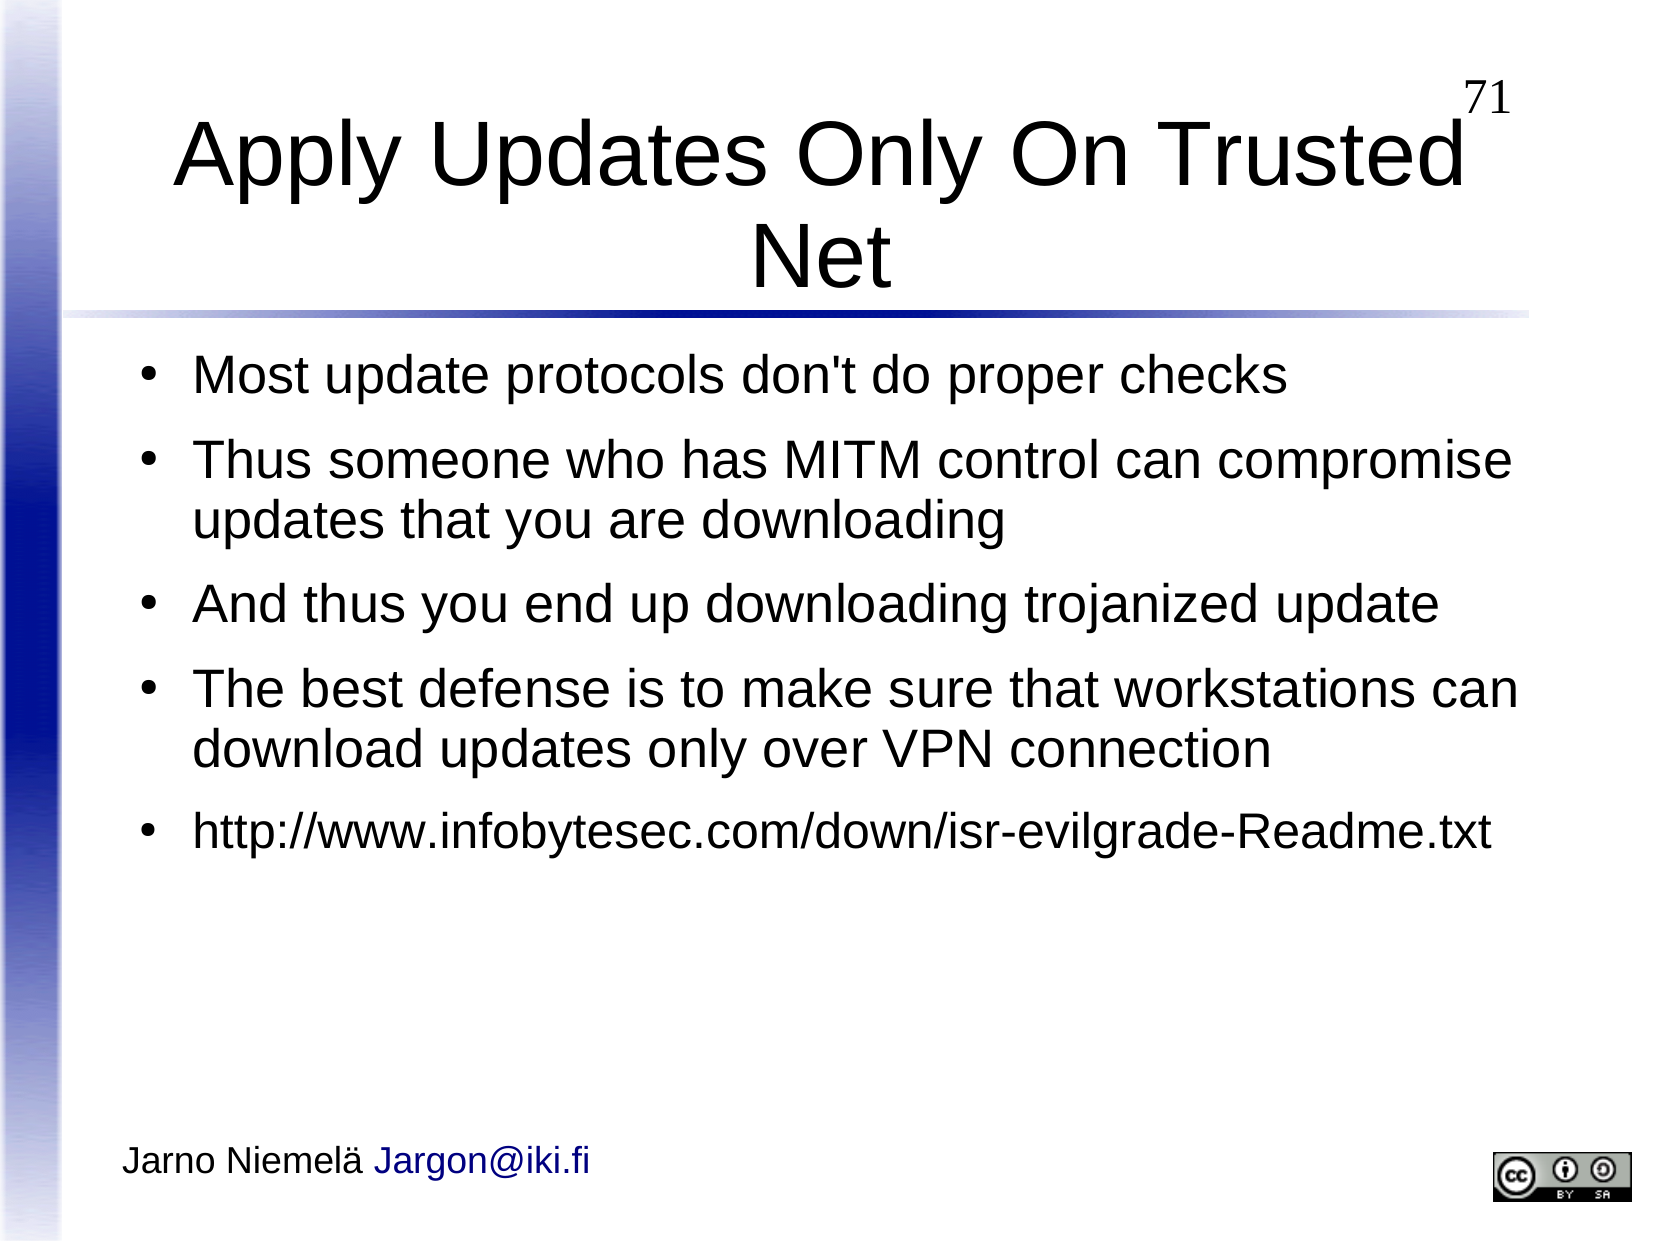

# Apply Updates Only On Trusted Net
Most update protocols don't do proper checks
Thus someone who has MITM control can compromise updates that you are downloading
And thus you end up downloading trojanized update
The best defense is to make sure that workstations can download updates only over VPN connection
http://www.infobytesec.com/down/isr-evilgrade-Readme.txt